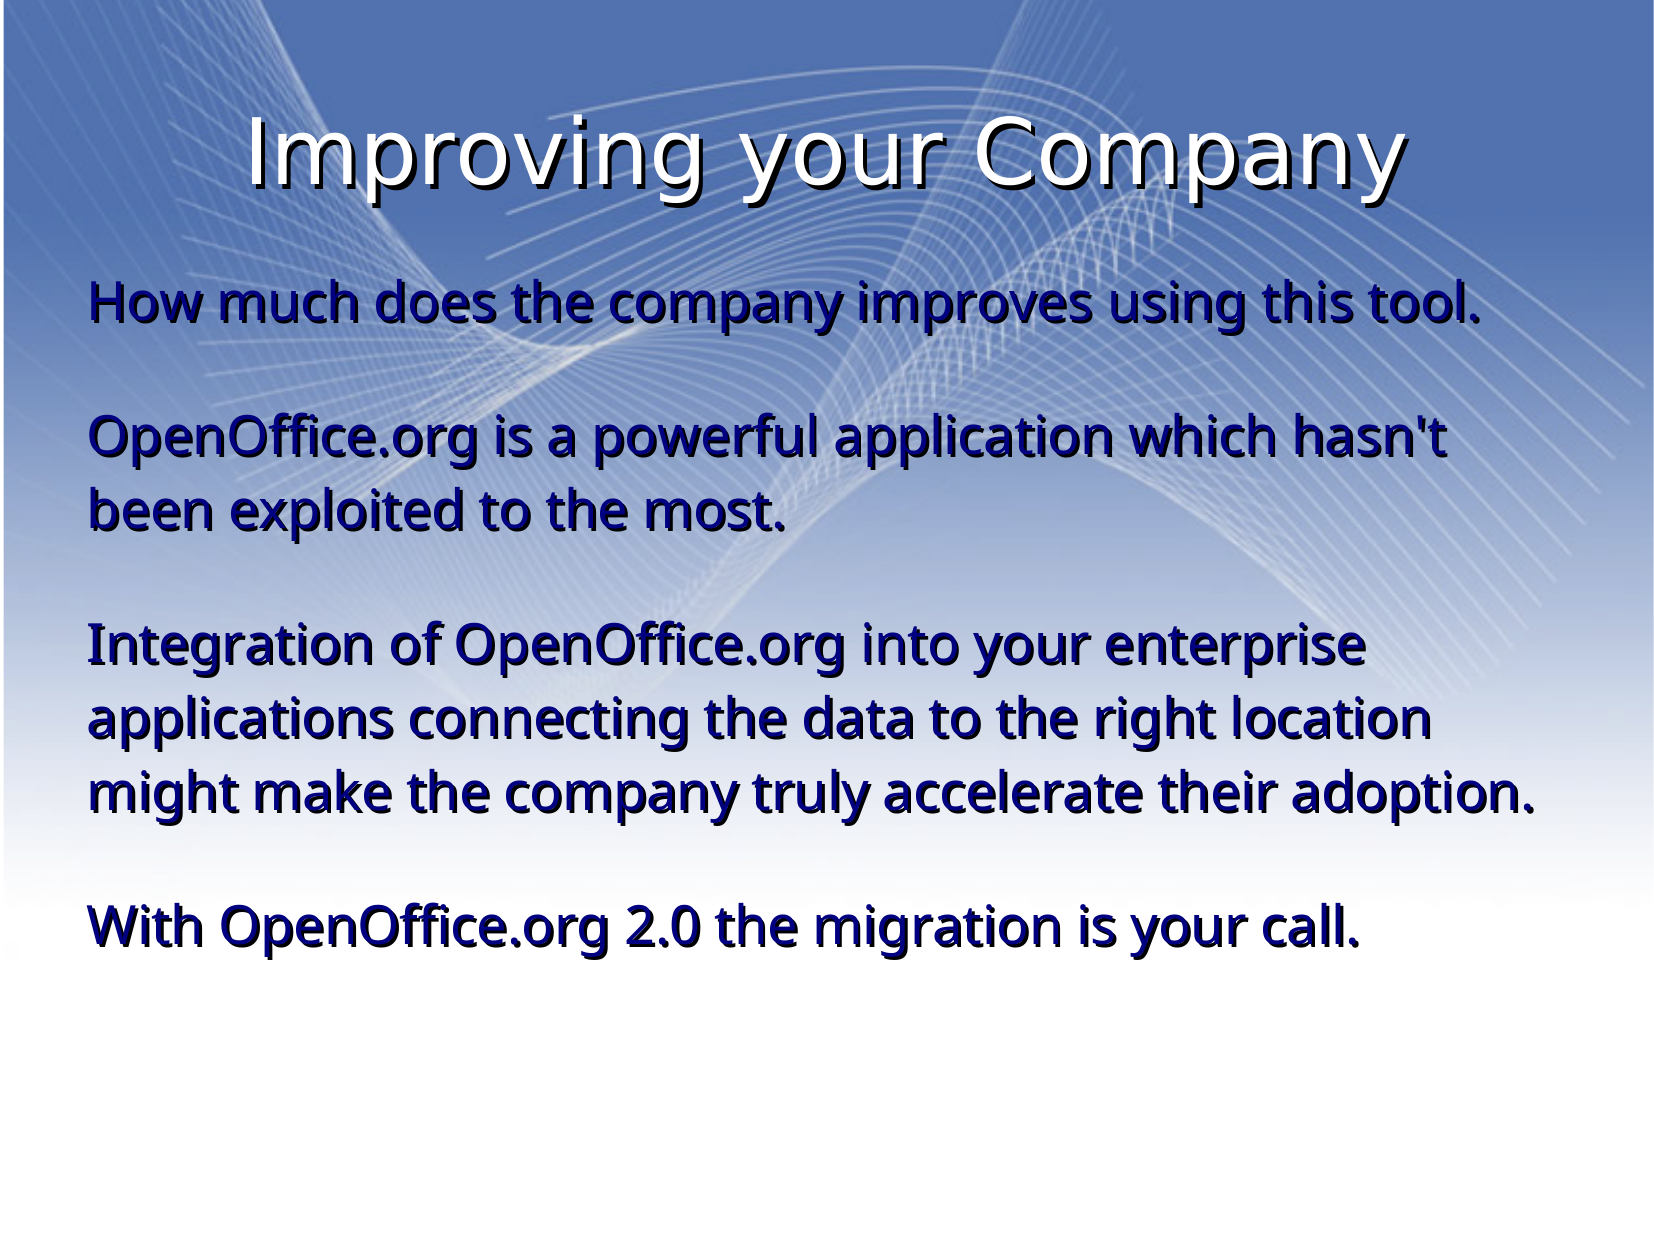

# Improving your Company
How much does the company improves using this tool.
OpenOffice.org is a powerful application which hasn't been exploited to the most.
Integration of OpenOffice.org into your enterprise applications connecting the data to the right location might make the company truly accelerate their adoption.
With OpenOffice.org 2.0 the migration is your call.